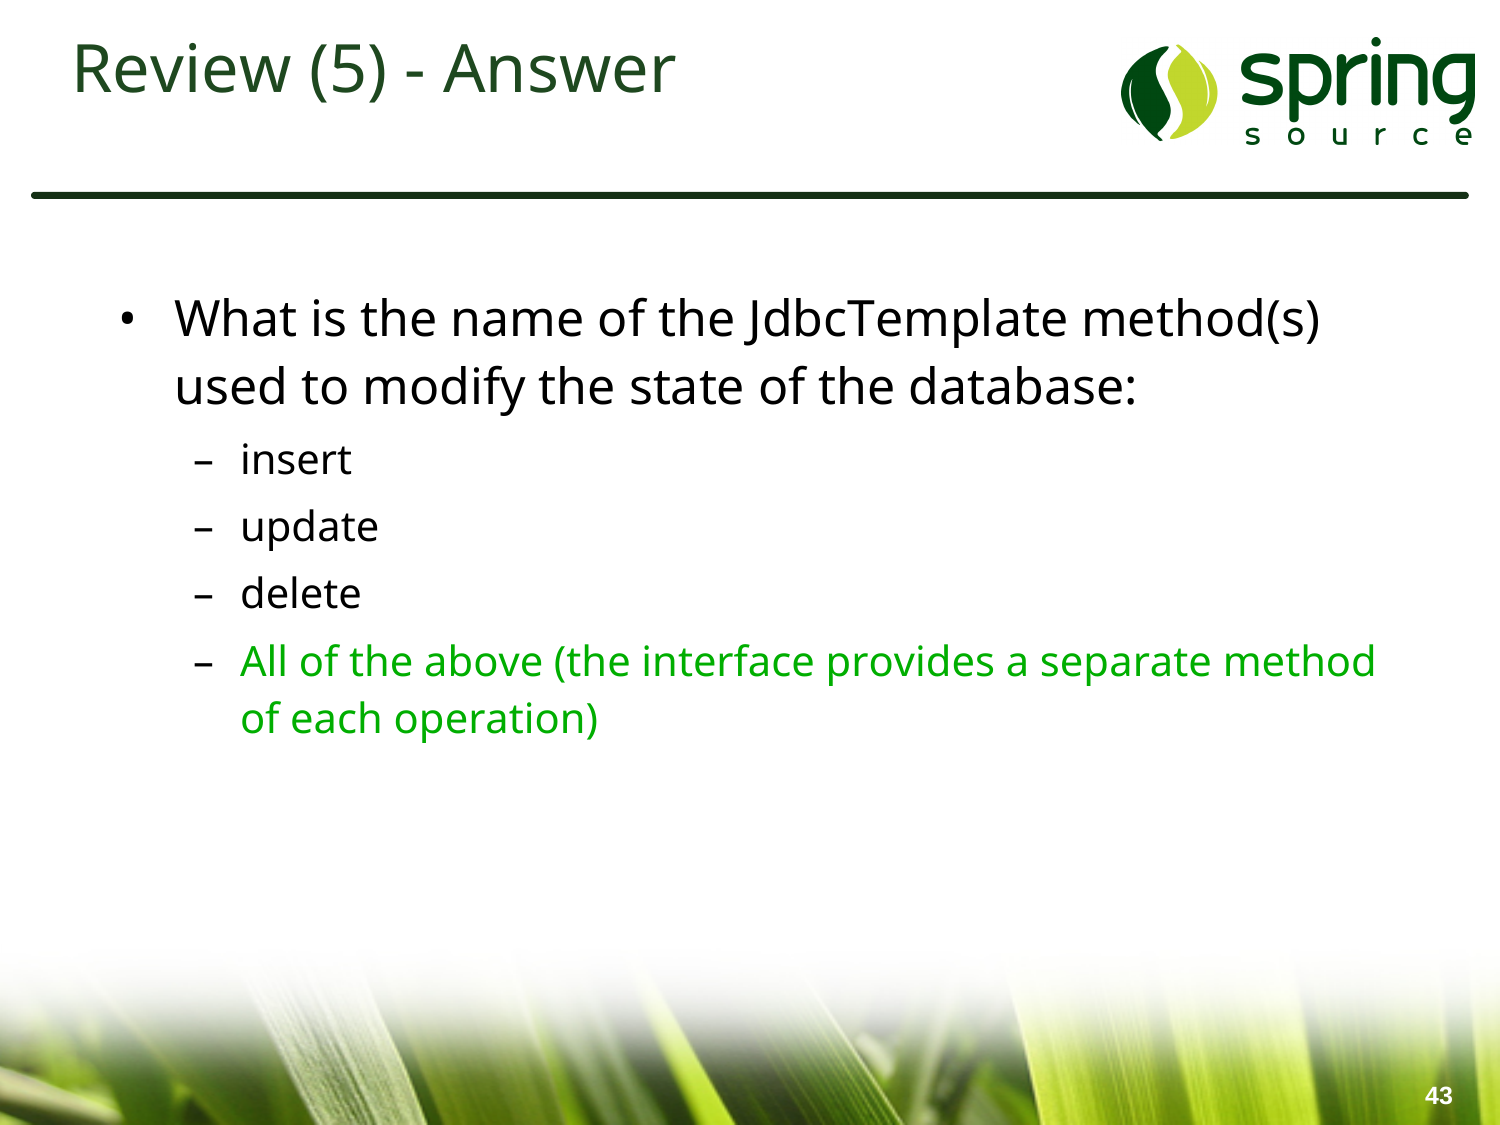

# Review (5) - Answer
What is the name of the JdbcTemplate method(s) used to modify the state of the database:
insert
update
delete
All of the above (the interface provides a separate method of each operation)